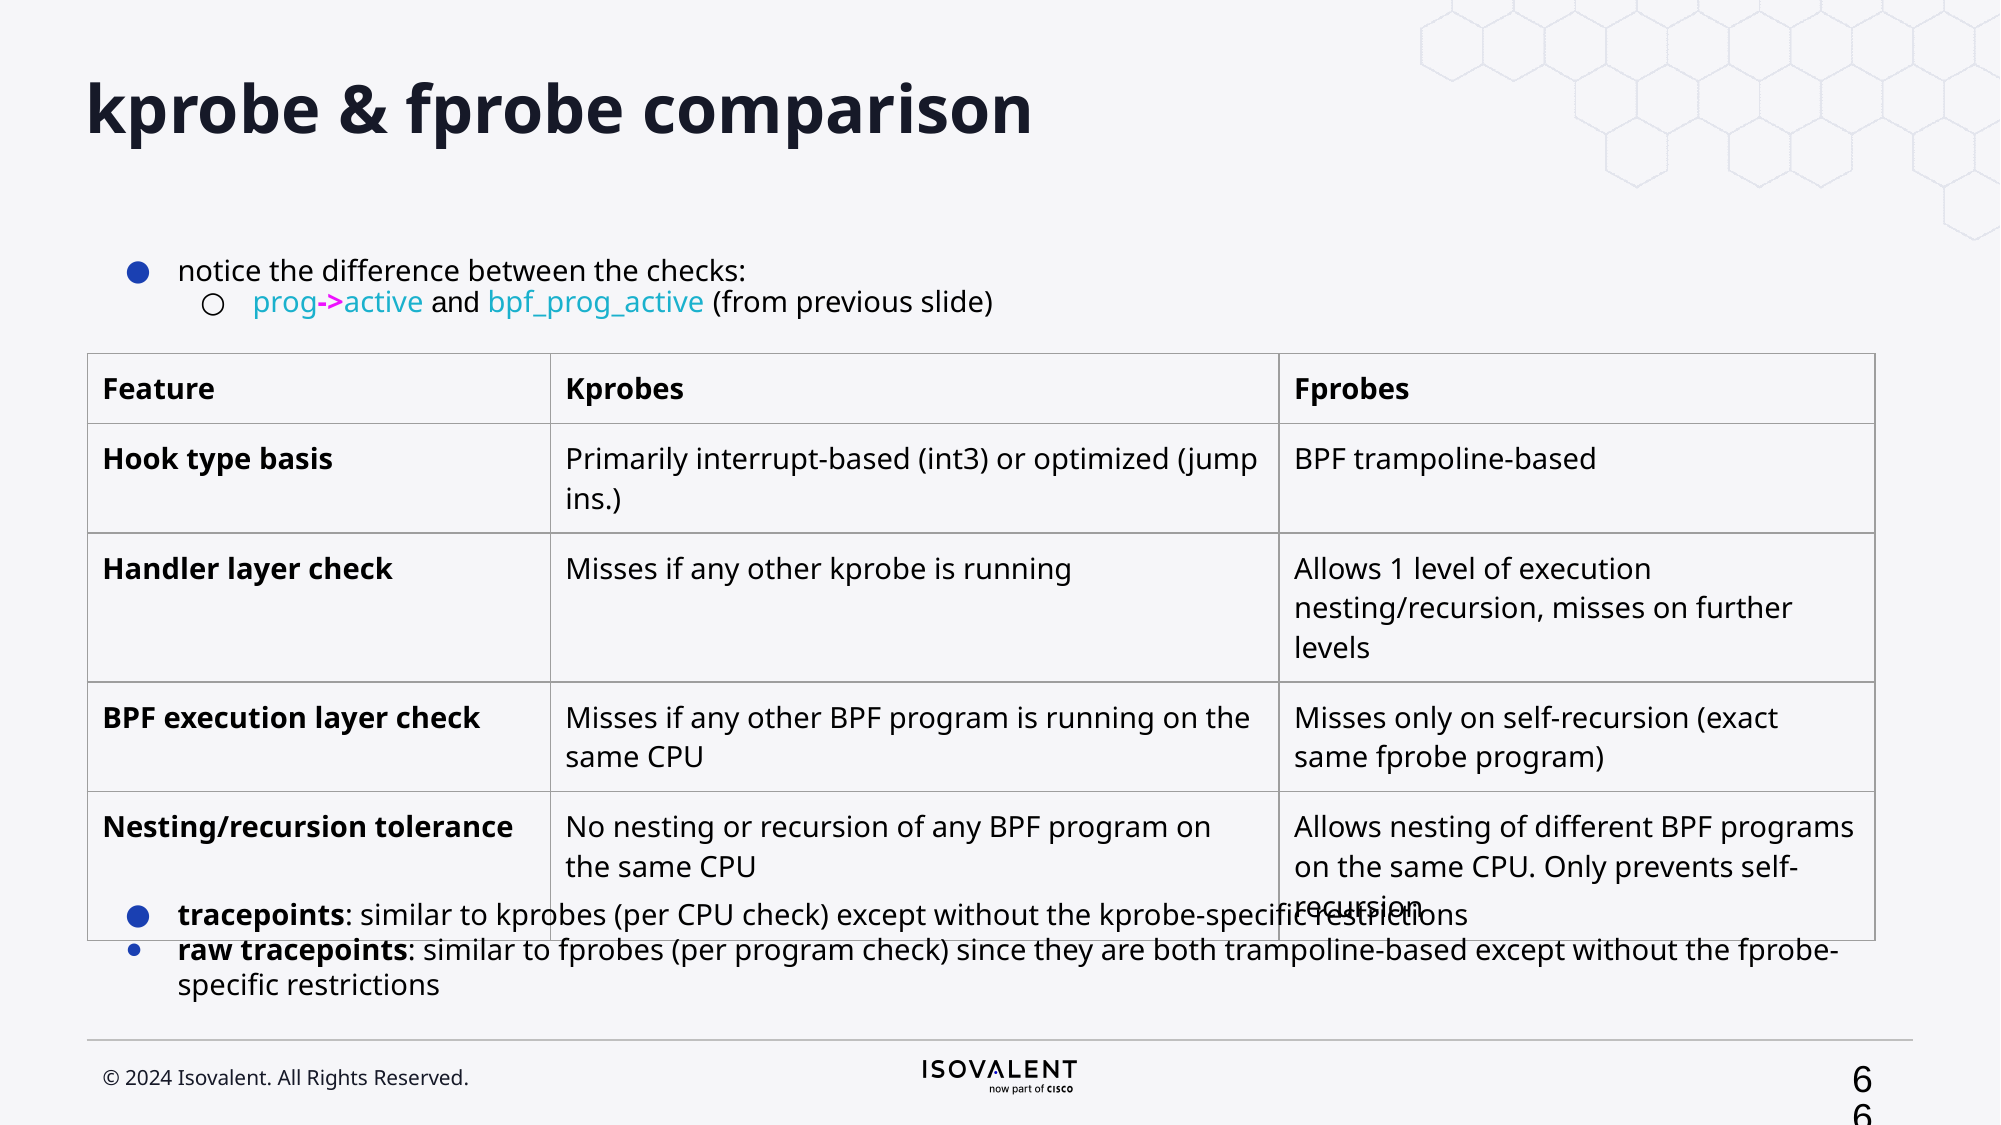

# kprobe & fprobe comparison
notice the difference between the checks:
prog->active and bpf_prog_active (from previous slide)
| Feature | Kprobes | Fprobes |
| --- | --- | --- |
| Hook type basis | Primarily interrupt-based (int3) or optimized (jump ins.) | BPF trampoline-based |
| Handler layer check | Misses if any other kprobe is running | Allows 1 level of execution nesting/recursion, misses on further levels |
| BPF execution layer check | Misses if any other BPF program is running on the same CPU | Misses only on self-recursion (exact same fprobe program) |
| Nesting/recursion tolerance | No nesting or recursion of any BPF program on the same CPU | Allows nesting of different BPF programs on the same CPU. Only prevents self-recursion |
tracepoints: similar to kprobes (per CPU check) except without the kprobe-specific restrictions
raw tracepoints: similar to fprobes (per program check) since they are both trampoline-based except without the fprobe-specific restrictions